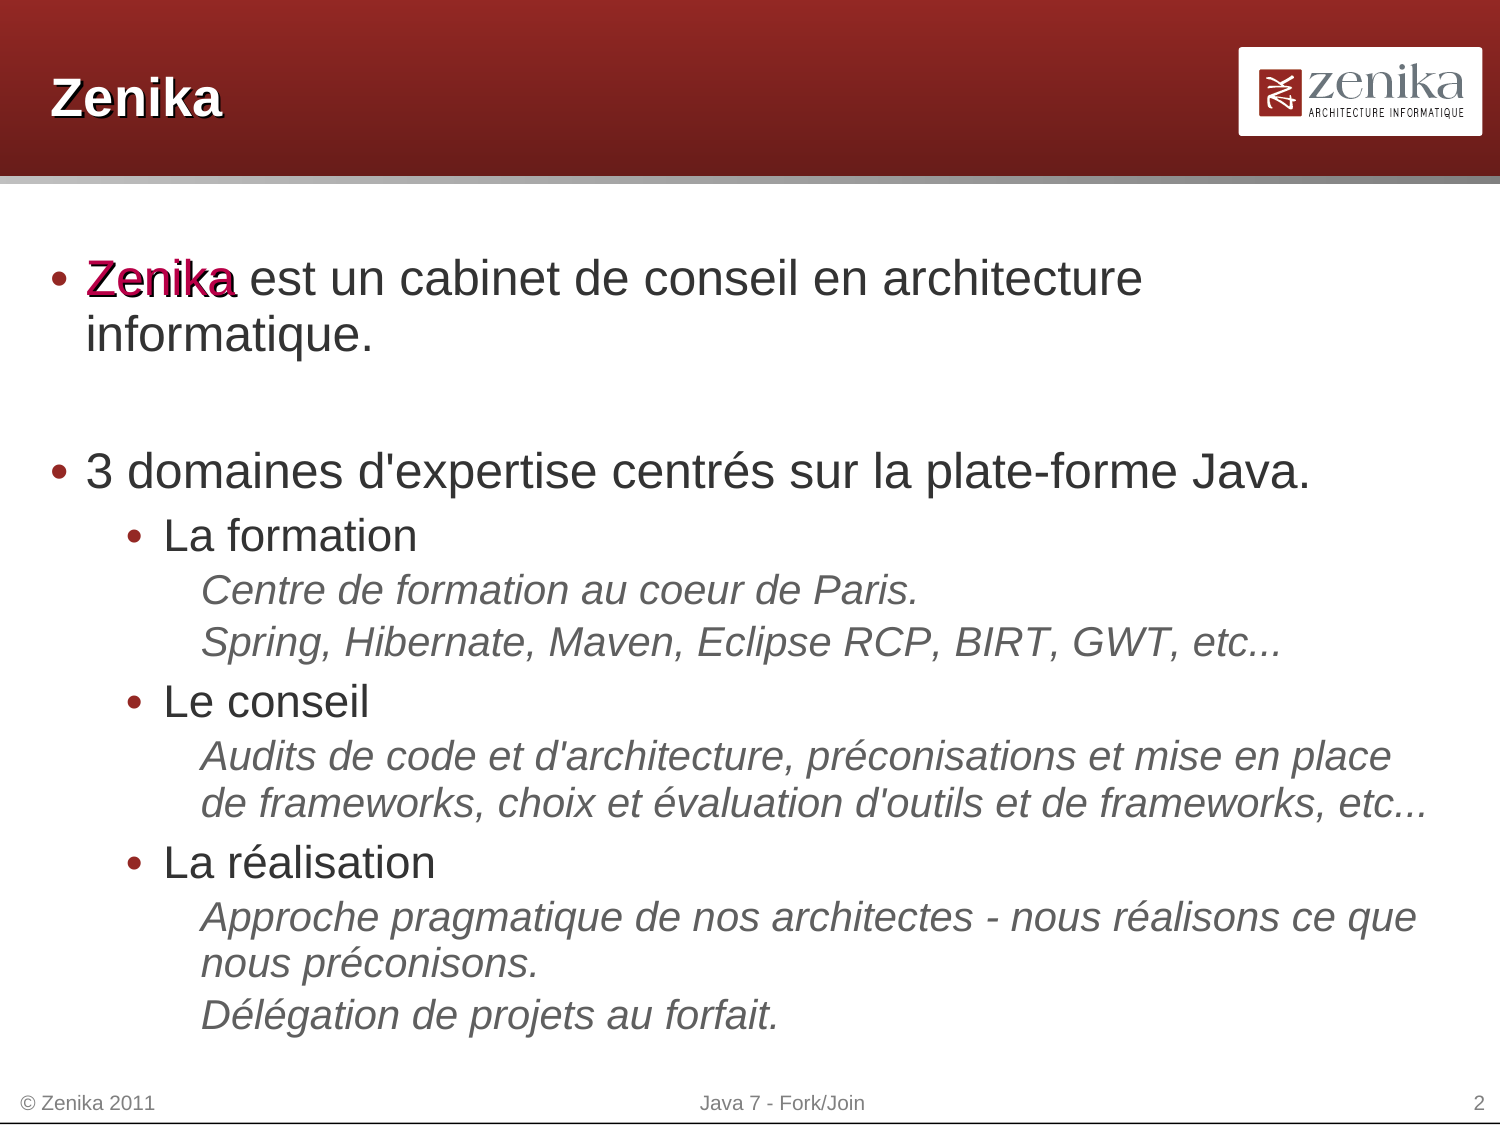

# Zenika
Zenika est un cabinet de conseil en architecture informatique.
3 domaines d'expertise centrés sur la plate-forme Java.
La formation
Centre de formation au coeur de Paris.
Spring, Hibernate, Maven, Eclipse RCP, BIRT, GWT, etc...
Le conseil
Audits de code et d'architecture, préconisations et mise en place de frameworks, choix et évaluation d'outils et de frameworks, etc...
La réalisation
Approche pragmatique de nos architectes - nous réalisons ce que nous préconisons.
Délégation de projets au forfait.